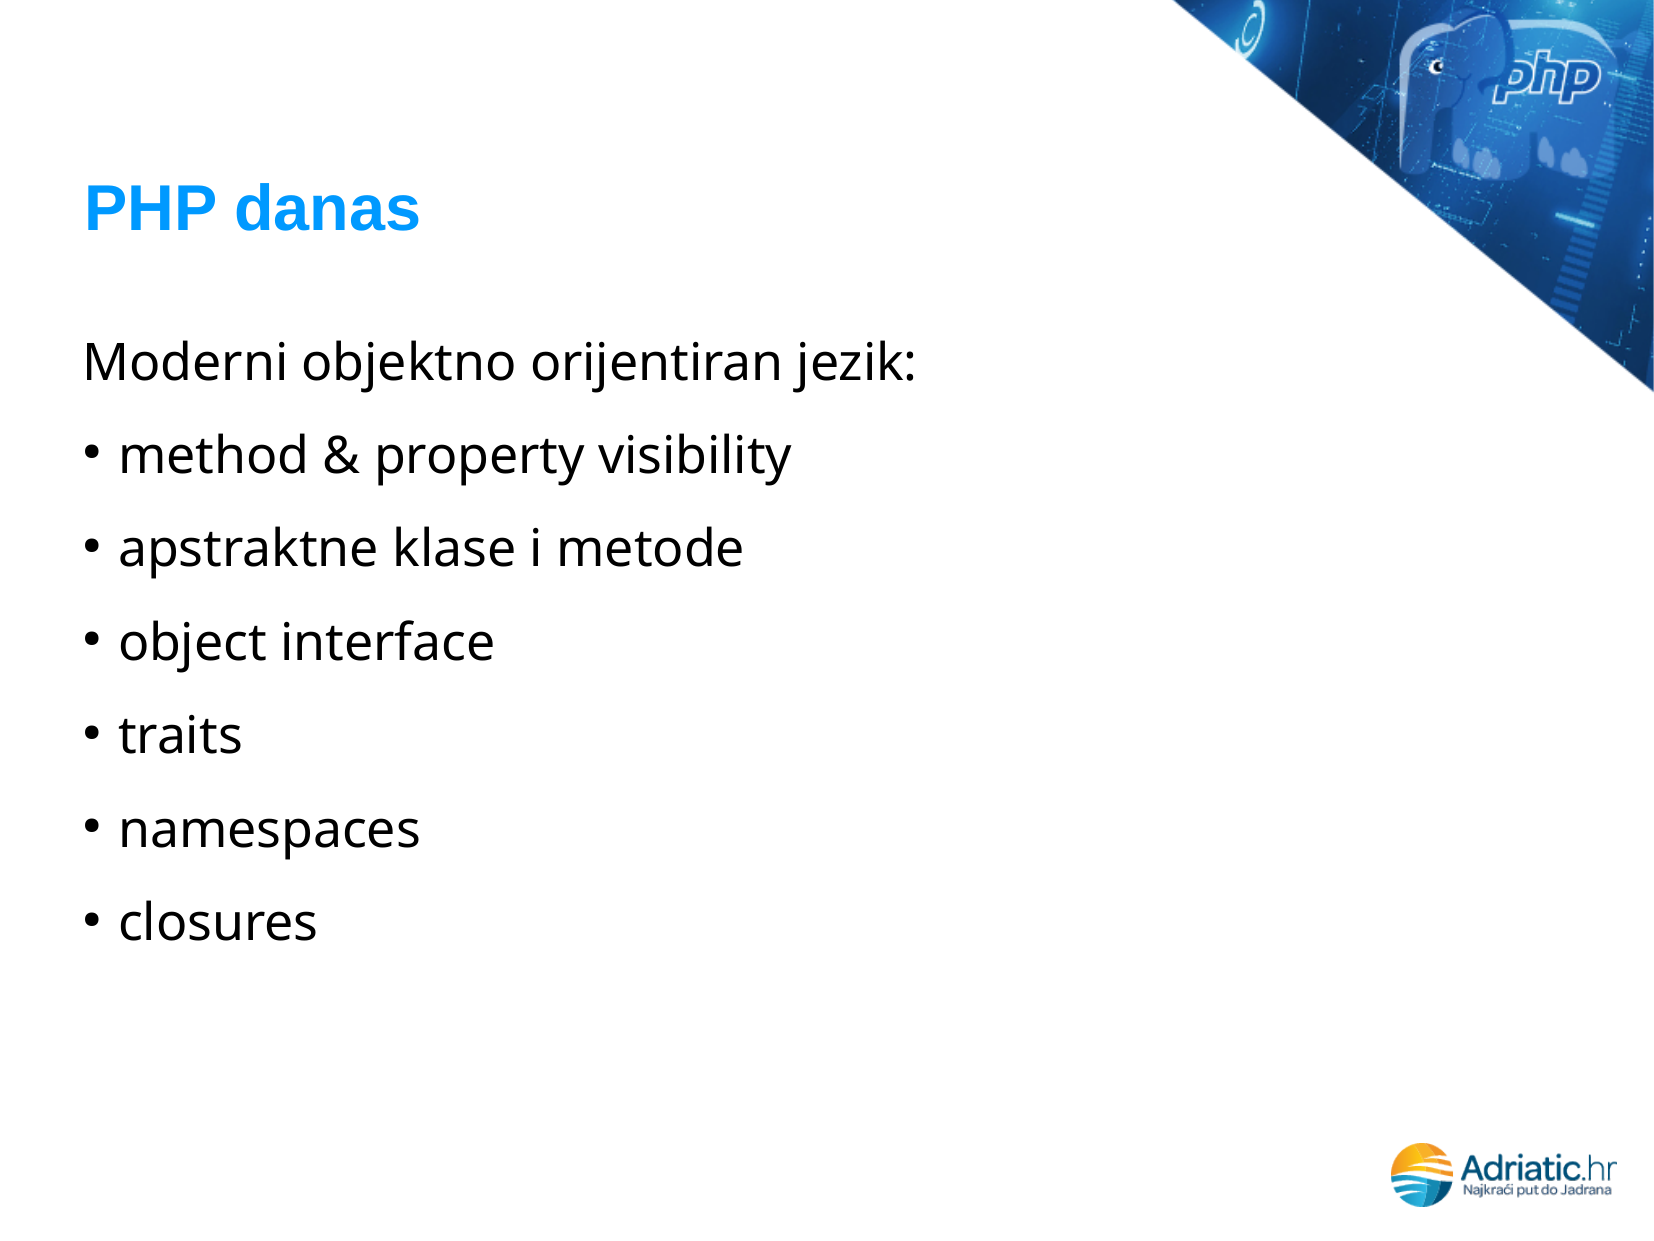

# PHP danas
Moderni objektno orijentiran jezik:
method & property visibility
apstraktne klase i metode
object interface
traits
namespaces
closures